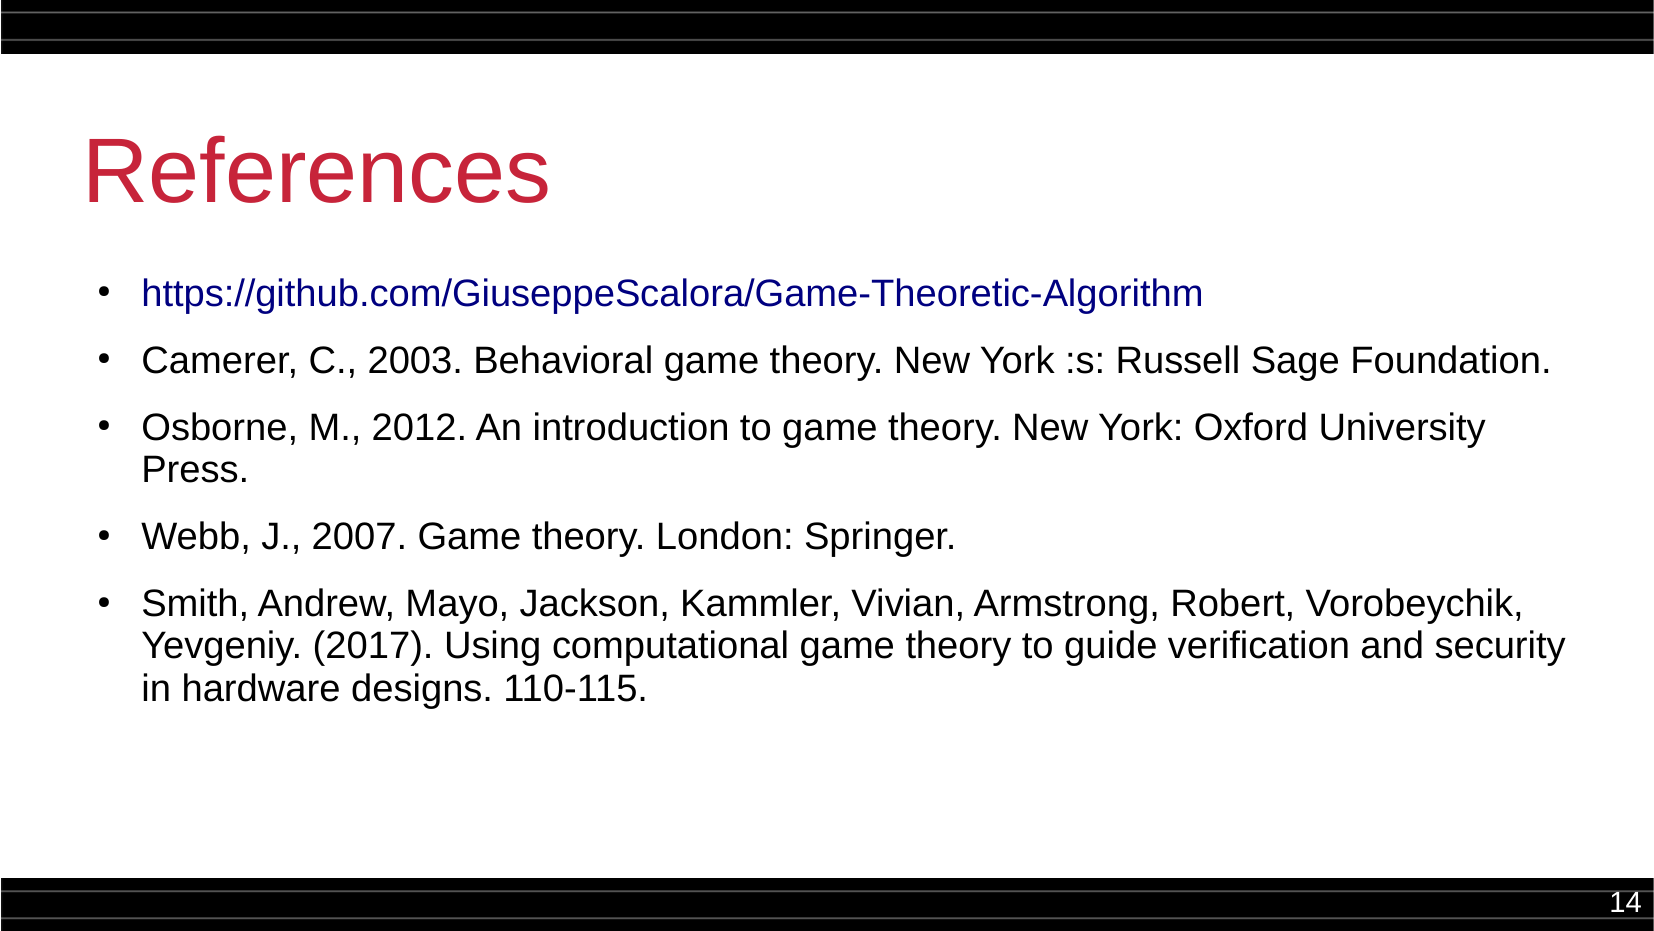

# References
https://github.com/GiuseppeScalora/Game-Theoretic-Algorithm
Camerer, C., 2003. Behavioral game theory. New York :s: Russell Sage Foundation.
Osborne, M., 2012. An introduction to game theory. New York: Oxford University Press.
Webb, J., 2007. Game theory. London: Springer.
Smith, Andrew, Mayo, Jackson, Kammler, Vivian, Armstrong, Robert, Vorobeychik, Yevgeniy. (2017). Using computational game theory to guide verification and security in hardware designs. 110-115.